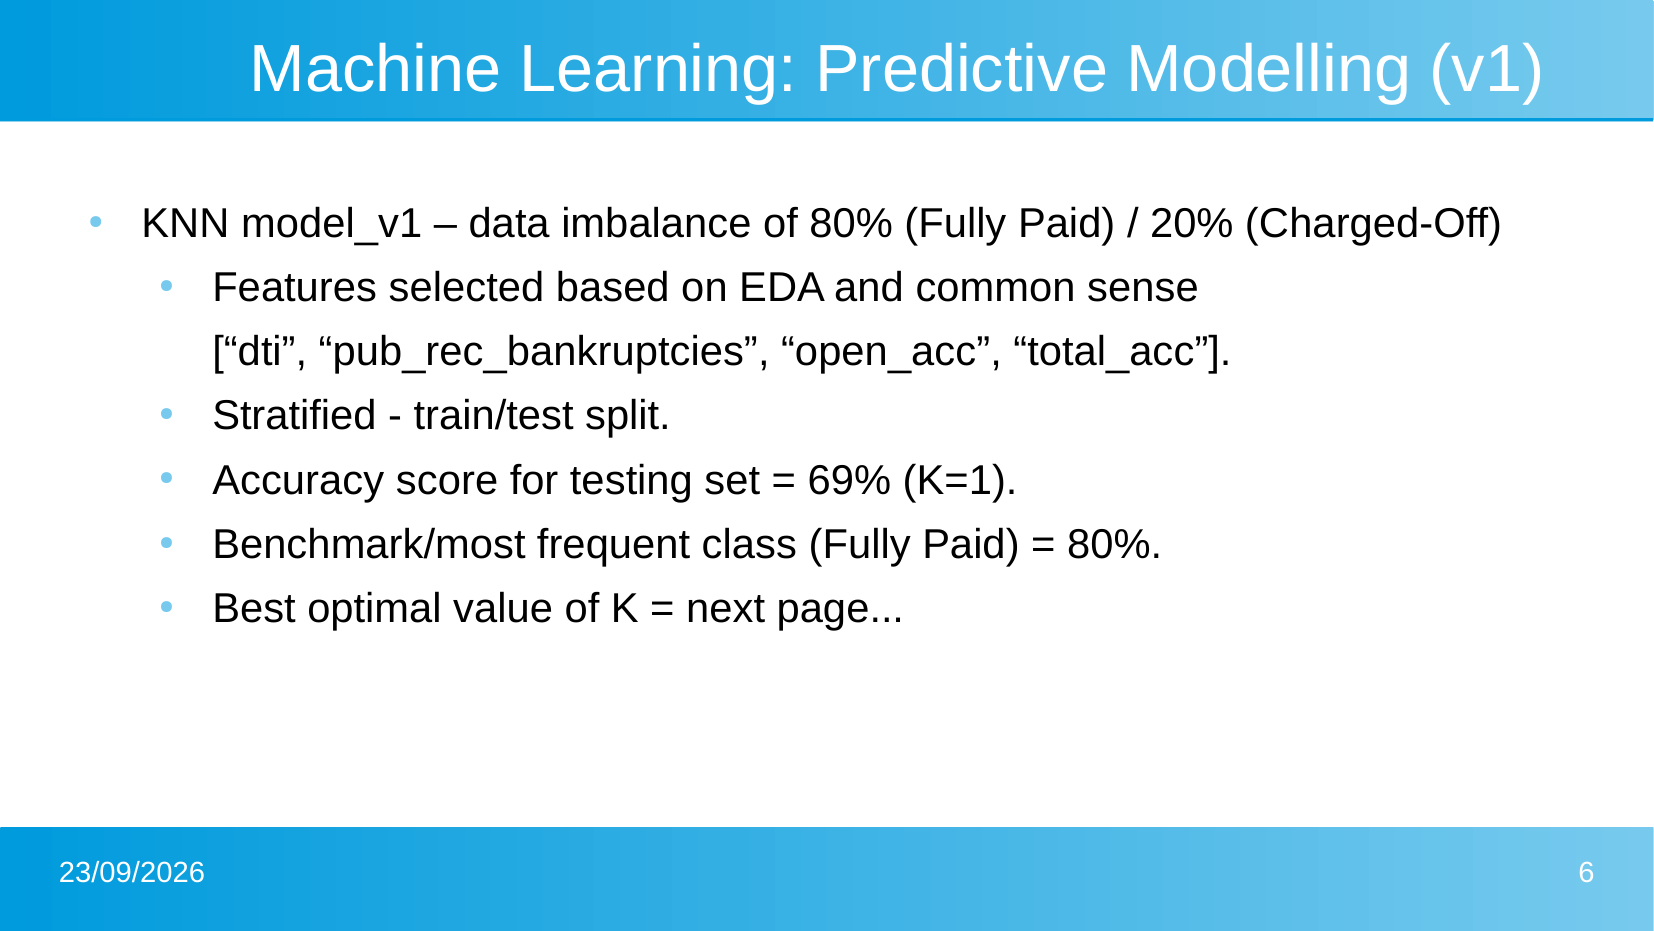

# Machine Learning: Predictive Modelling (v1)
KNN model_v1 – data imbalance of 80% (Fully Paid) / 20% (Charged-Off)
Features selected based on EDA and common sense
[“dti”, “pub_rec_bankruptcies”, “open_acc”, “total_acc”].
Stratified - train/test split.
Accuracy score for testing set = 69% (K=1).
Benchmark/most frequent class (Fully Paid) = 80%.
Best optimal value of K = next page...
6